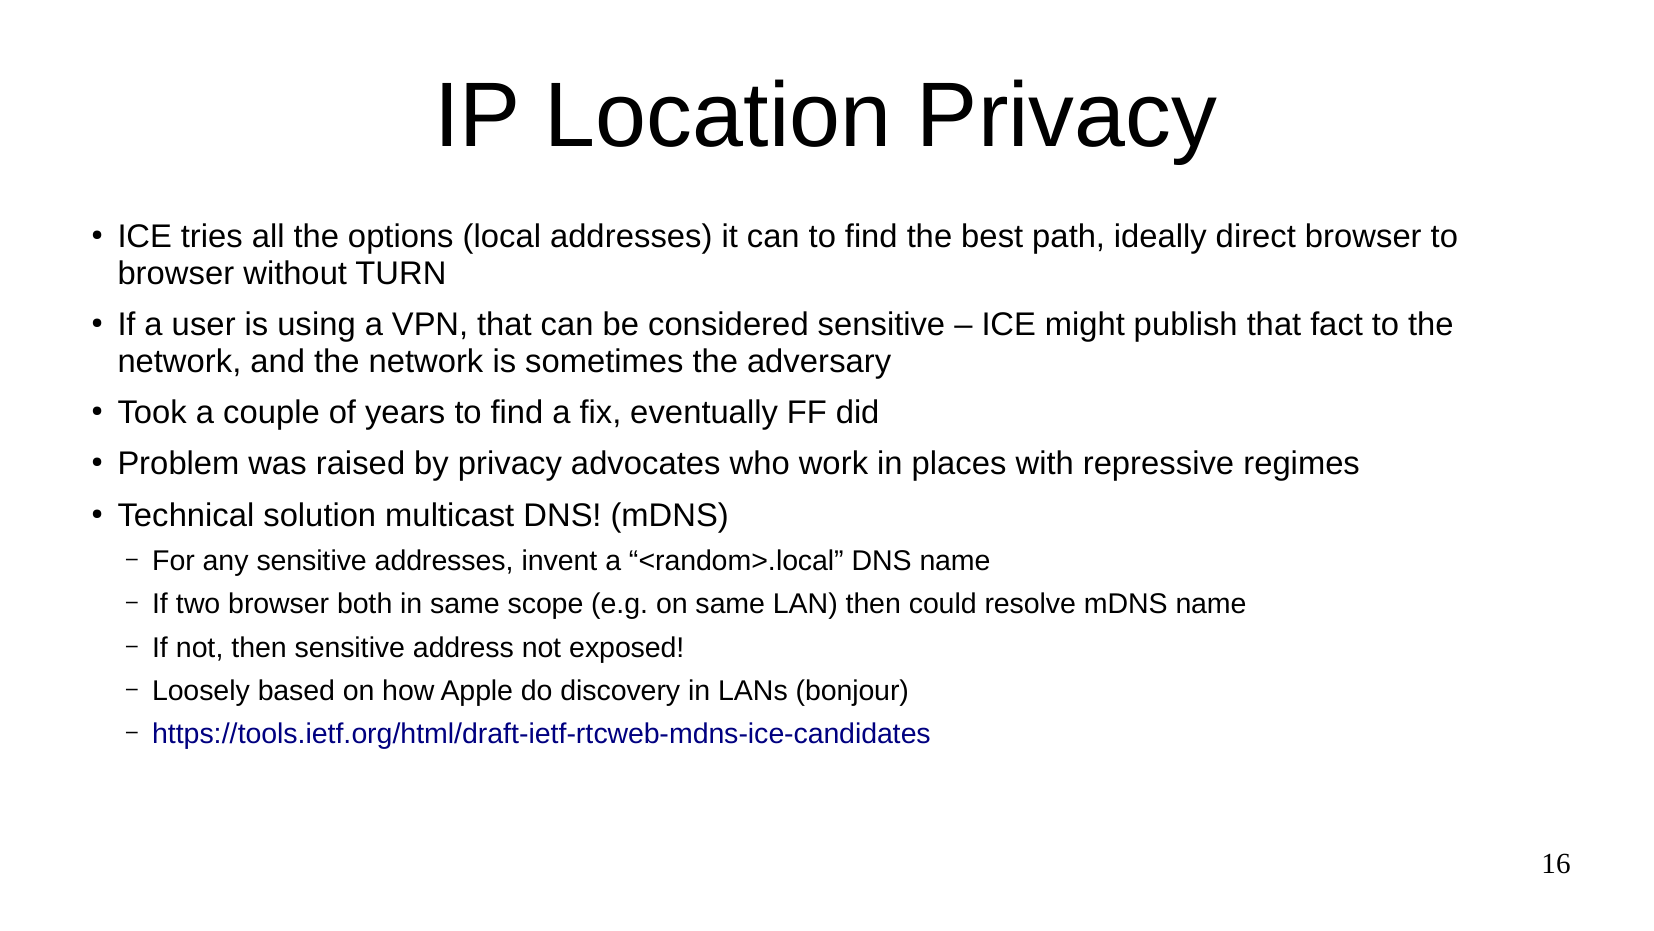

# IP Location Privacy
ICE tries all the options (local addresses) it can to find the best path, ideally direct browser to browser without TURN
If a user is using a VPN, that can be considered sensitive – ICE might publish that fact to the network, and the network is sometimes the adversary
Took a couple of years to find a fix, eventually FF did
Problem was raised by privacy advocates who work in places with repressive regimes
Technical solution multicast DNS! (mDNS)
For any sensitive addresses, invent a “<random>.local” DNS name
If two browser both in same scope (e.g. on same LAN) then could resolve mDNS name
If not, then sensitive address not exposed!
Loosely based on how Apple do discovery in LANs (bonjour)
https://tools.ietf.org/html/draft-ietf-rtcweb-mdns-ice-candidates
16